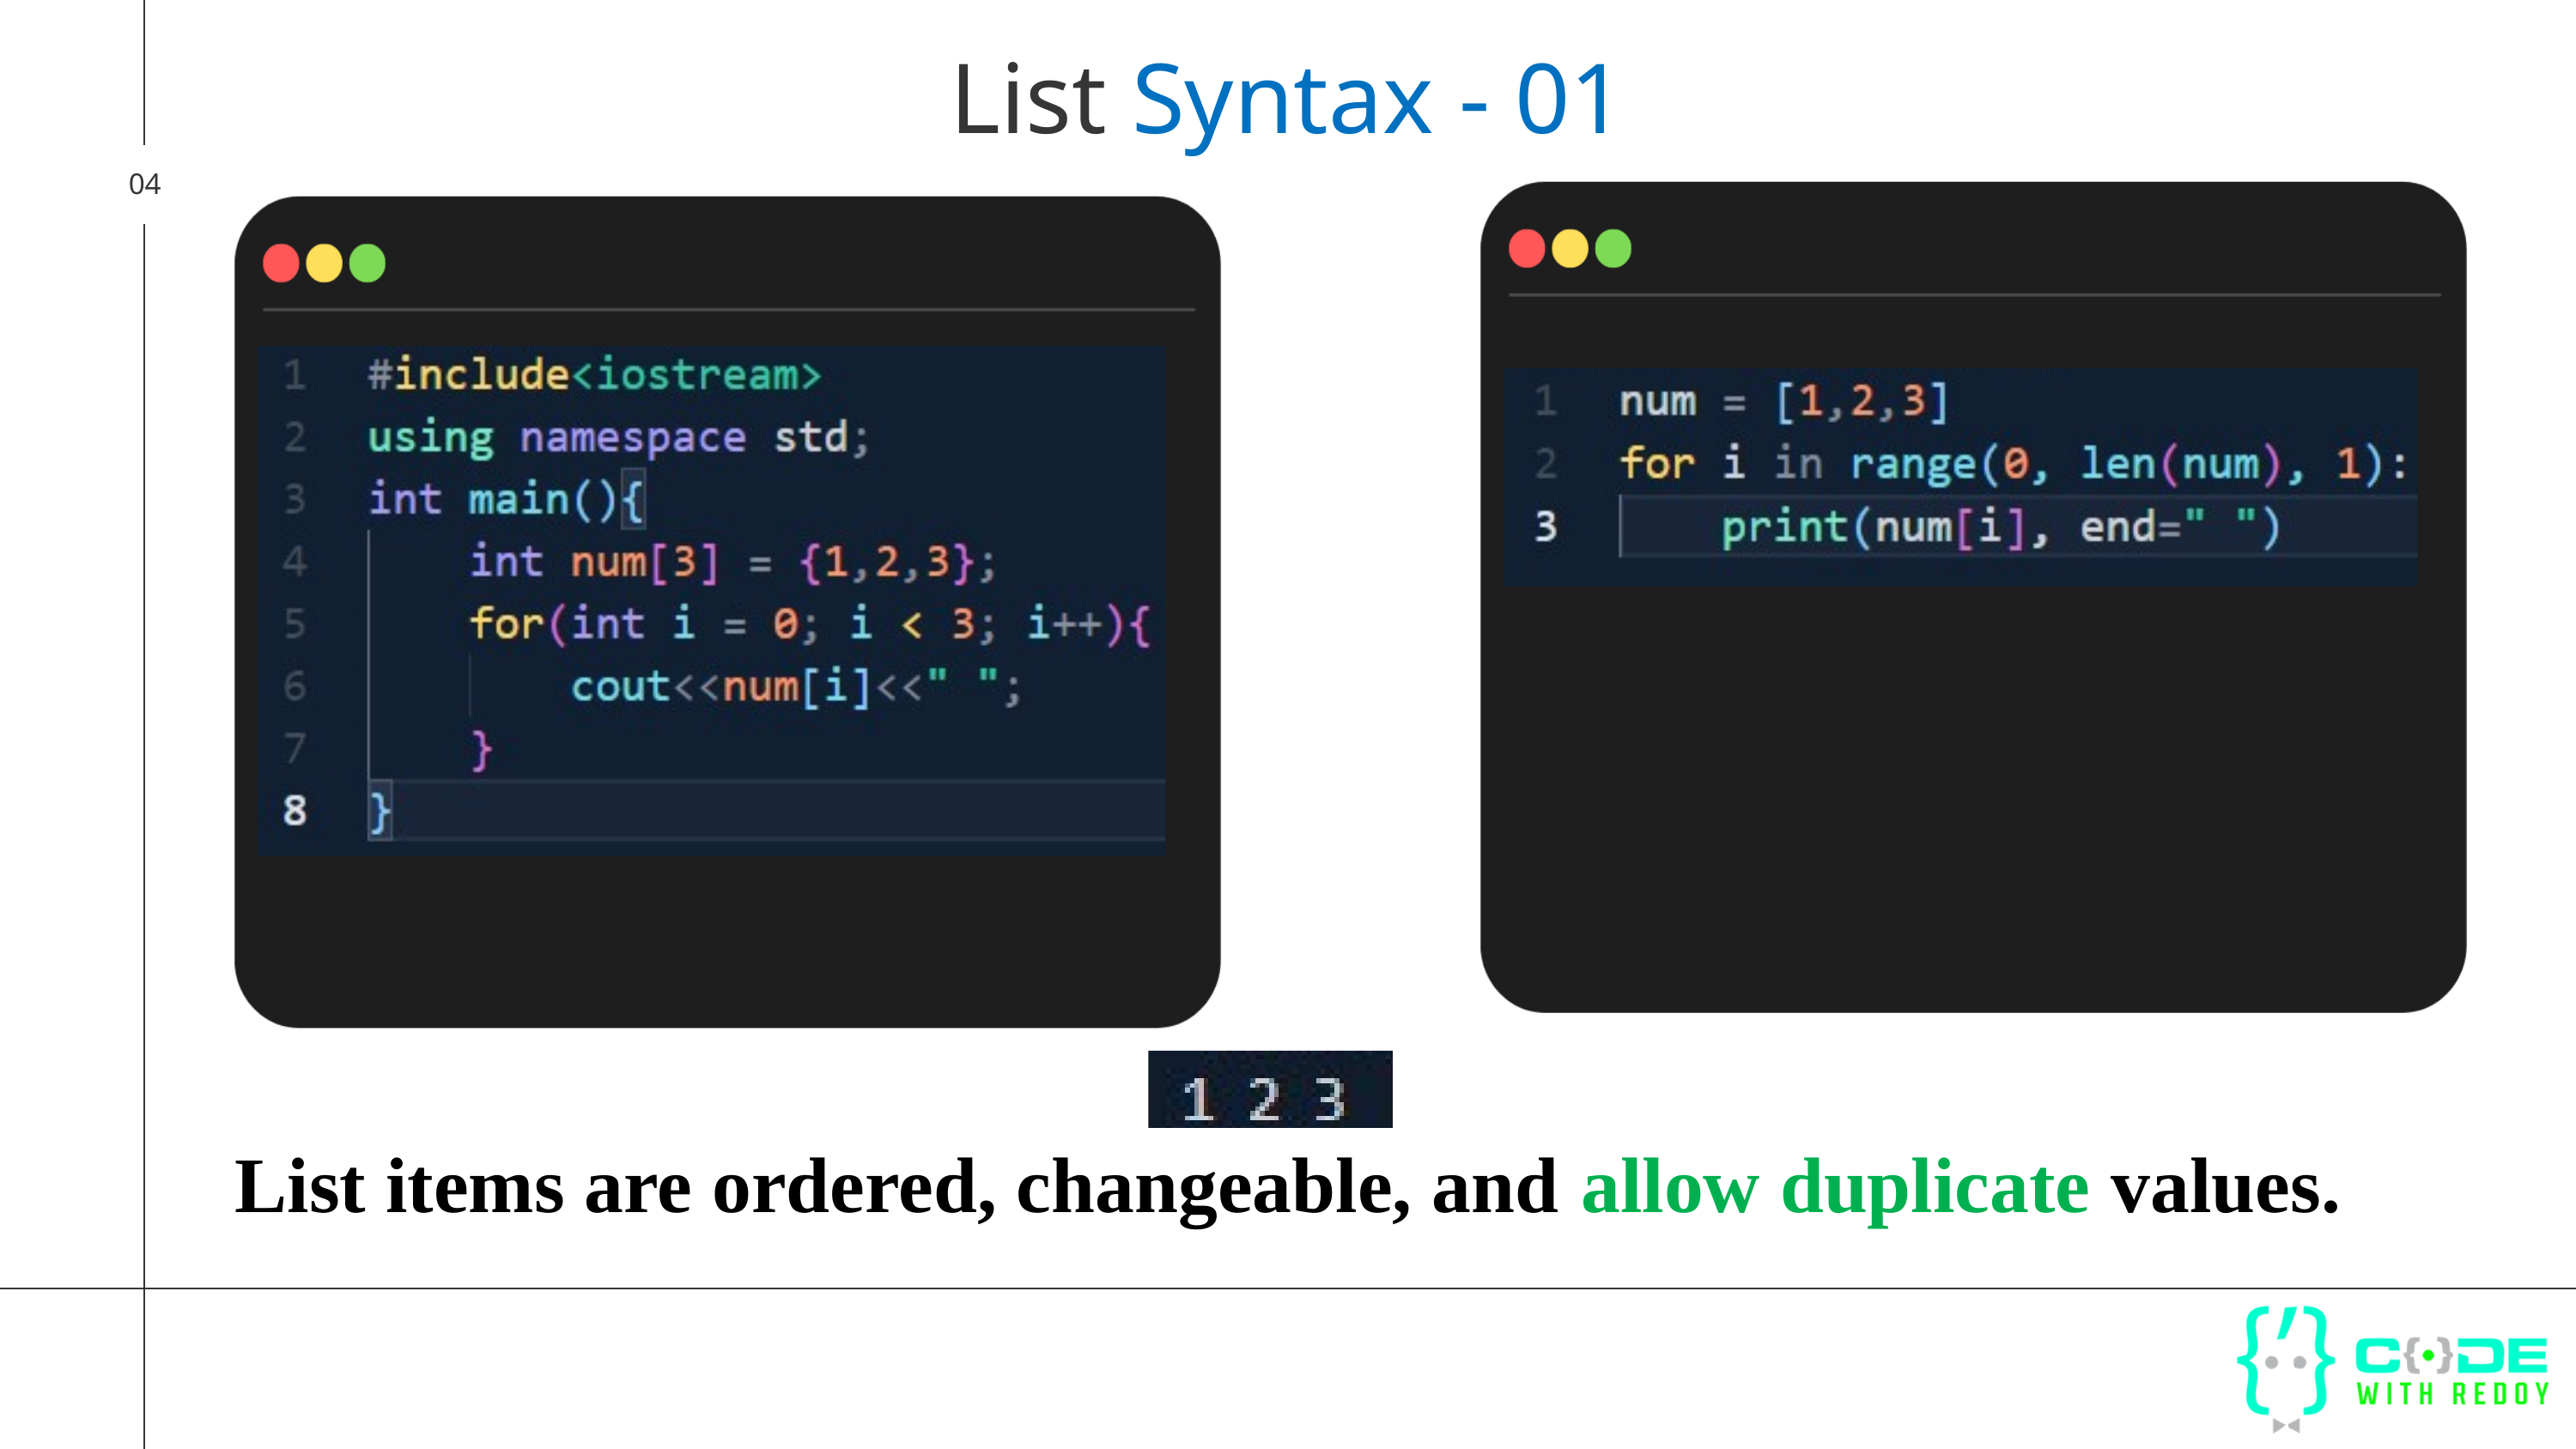

List Syntax - 01
04
List items are ordered, changeable, and allow duplicate values.